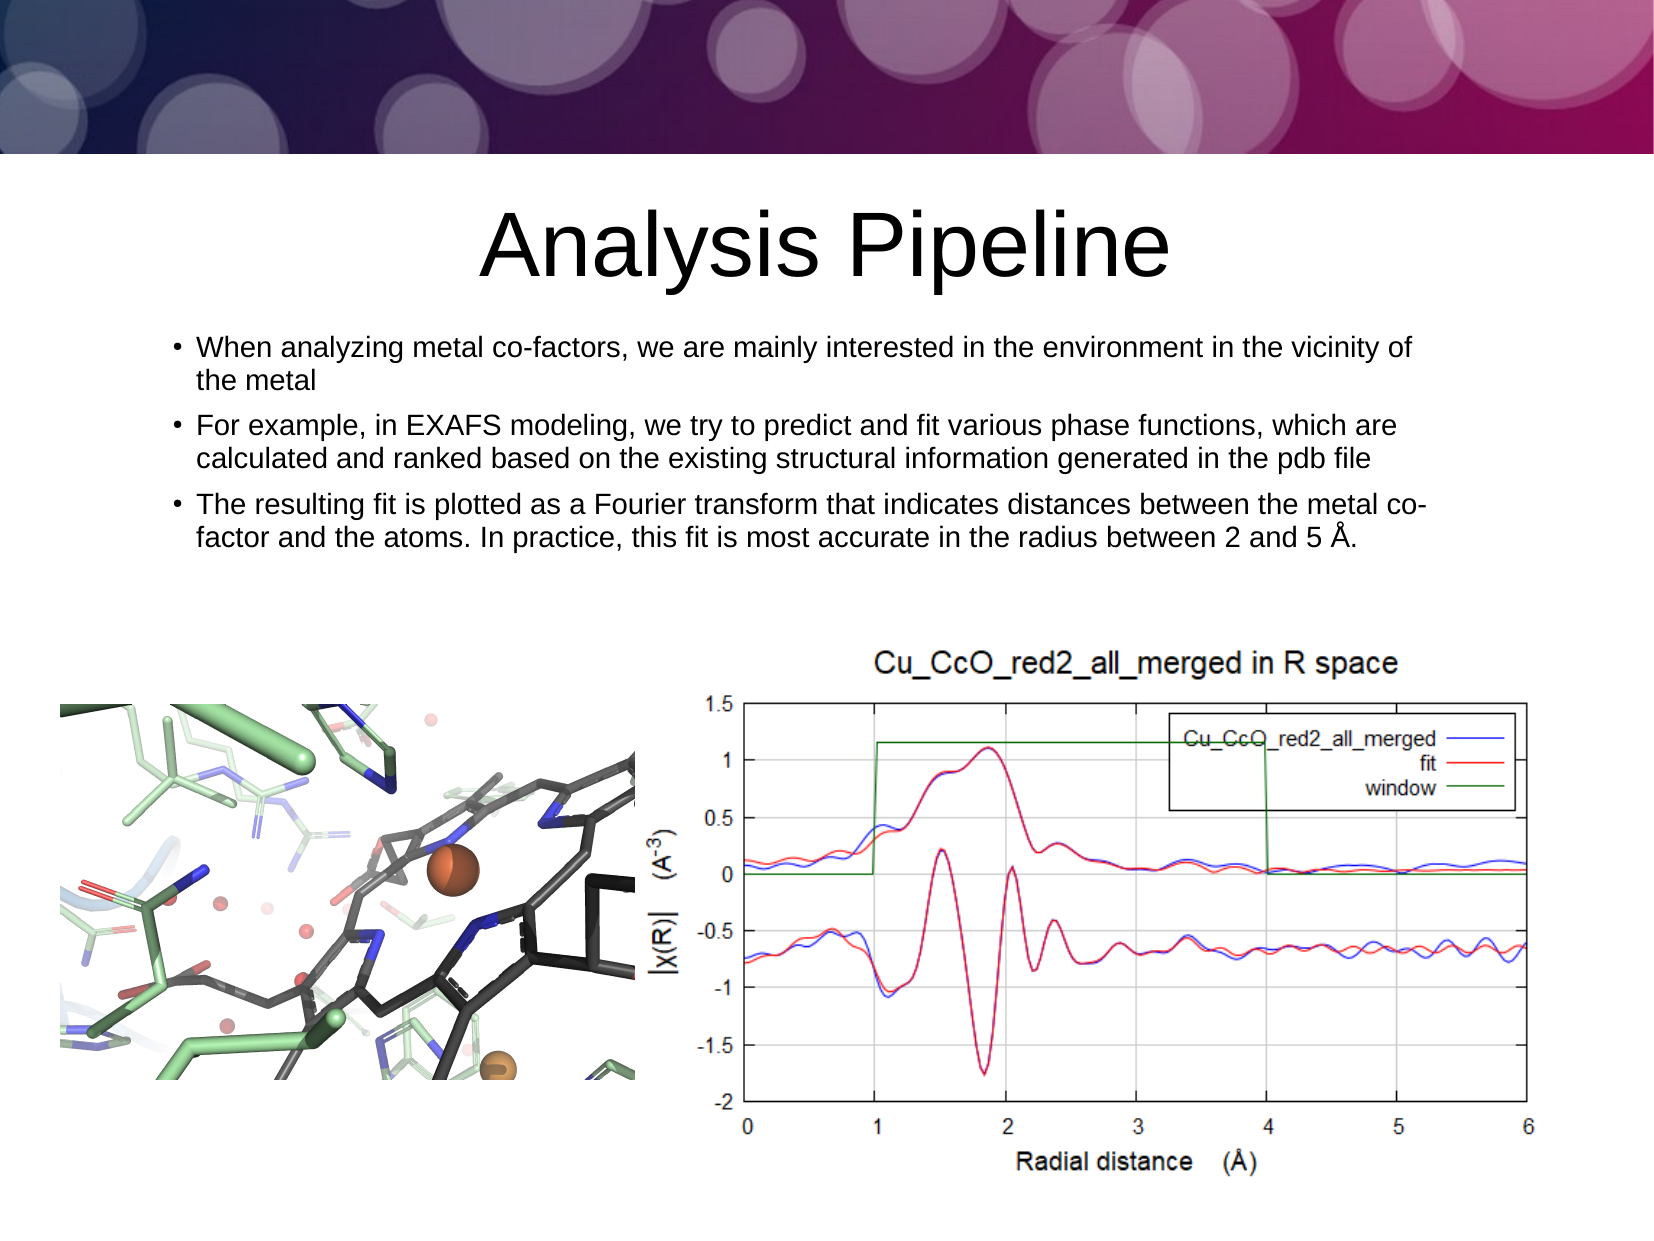

# Analysis Pipeline
When analyzing metal co-factors, we are mainly interested in the environment in the vicinity of the metal
For example, in EXAFS modeling, we try to predict and fit various phase functions, which are calculated and ranked based on the existing structural information generated in the pdb file
The resulting fit is plotted as a Fourier transform that indicates distances between the metal co-factor and the atoms. In practice, this fit is most accurate in the radius between 2 and 5 Å.